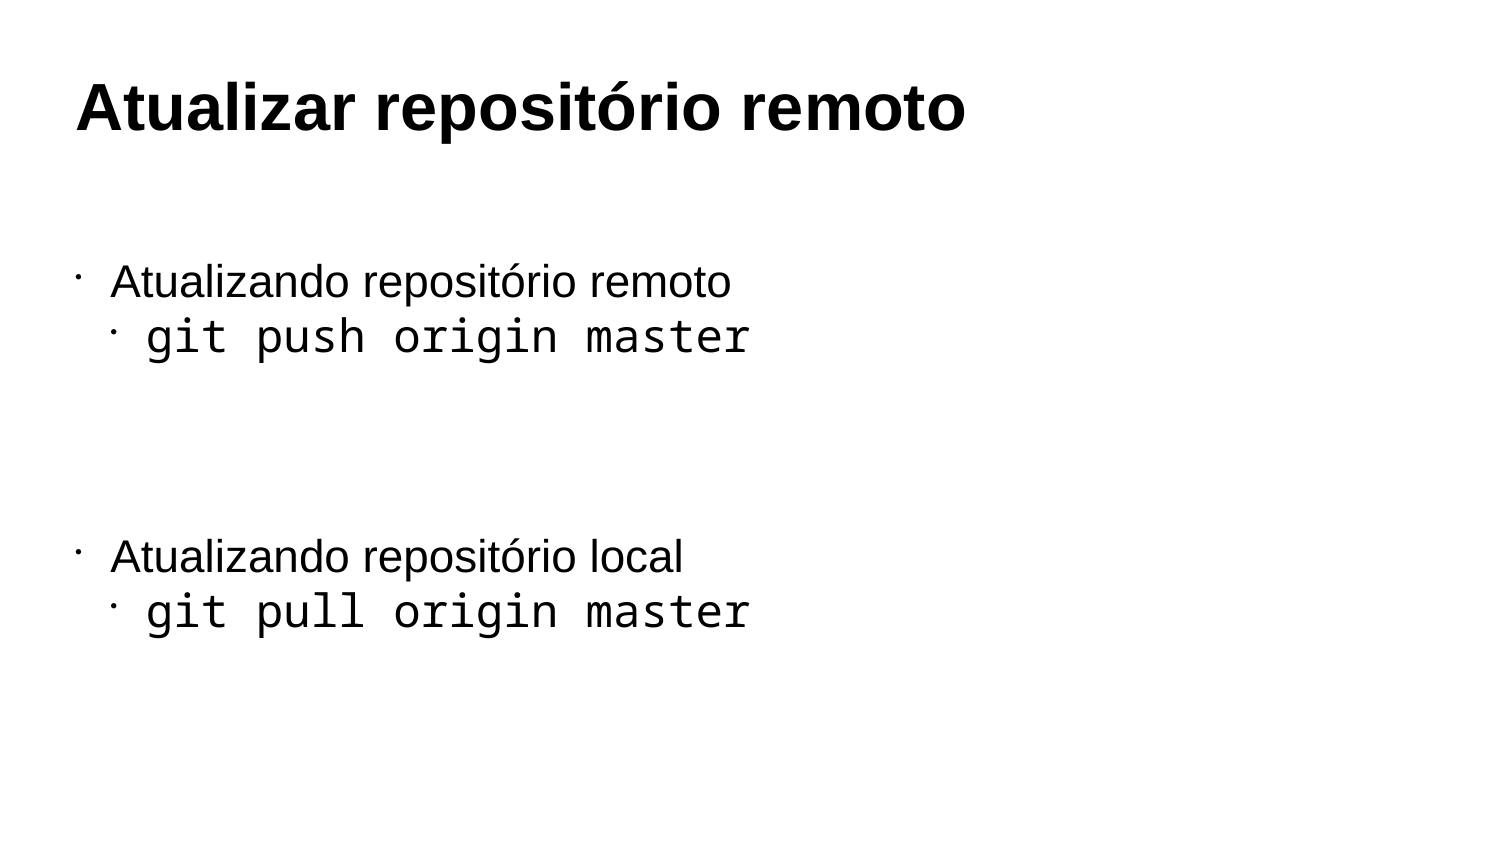

Atualizar repositório remoto
Atualizando repositório remoto
git push origin master
Atualizando repositório local
git pull origin master